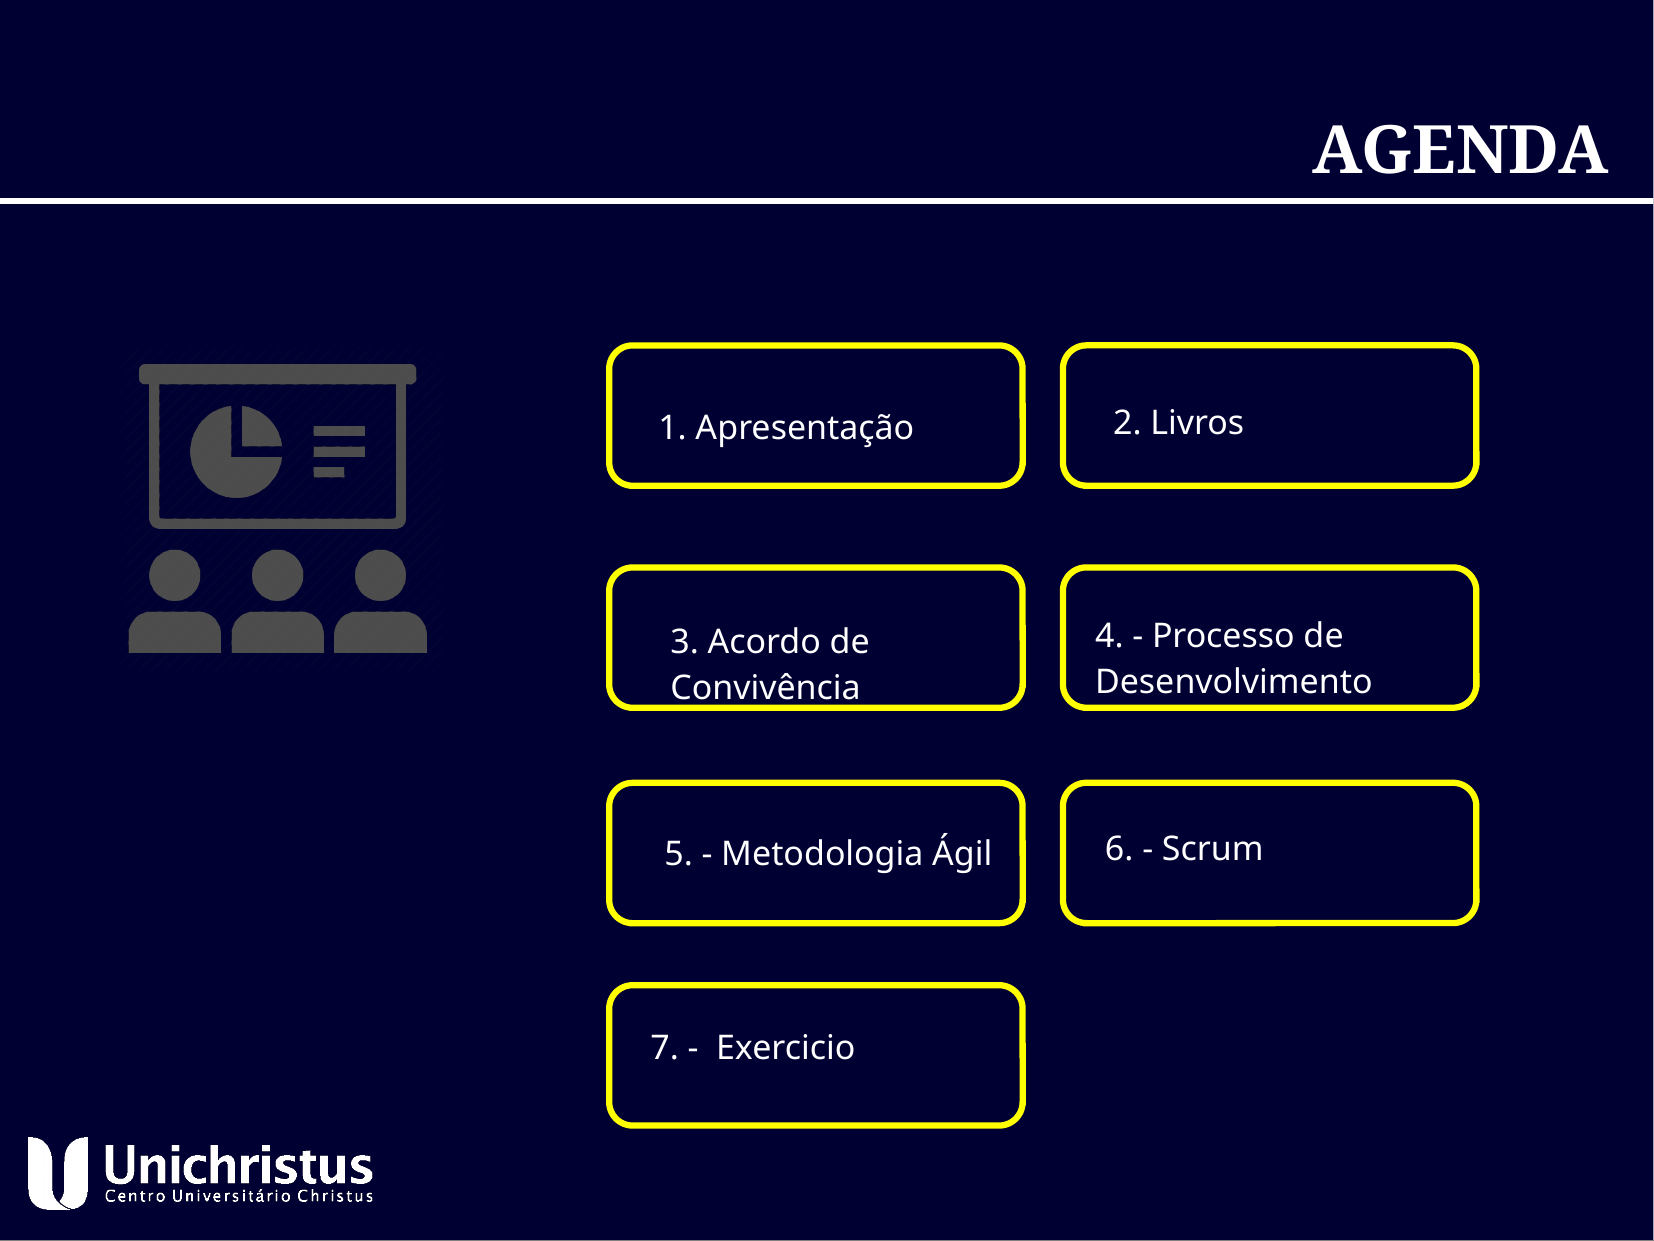

AGENDA
2. Livros
1. Apresentação
4. - Processo de Desenvolvimento
3. Acordo de Convivência
6. - Scrum
5. - Metodologia Ágil
7. - Exercicio